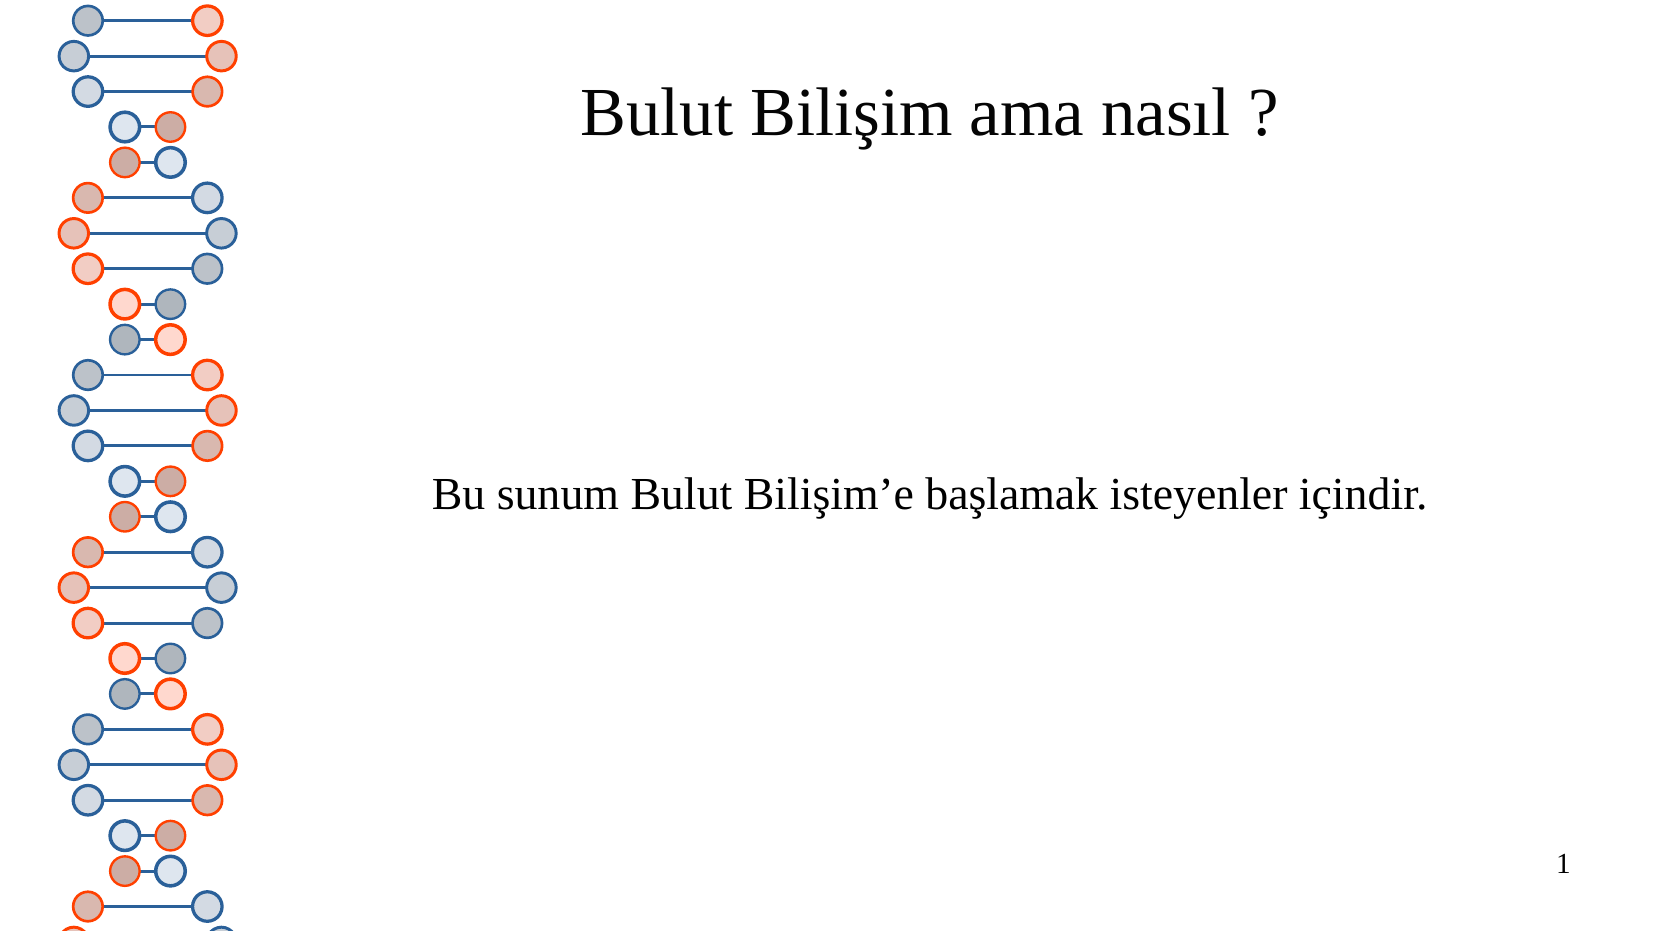

# Bulut Bilişim ama nasıl ?
Bu sunum Bulut Bilişim’e başlamak isteyenler içindir.
1